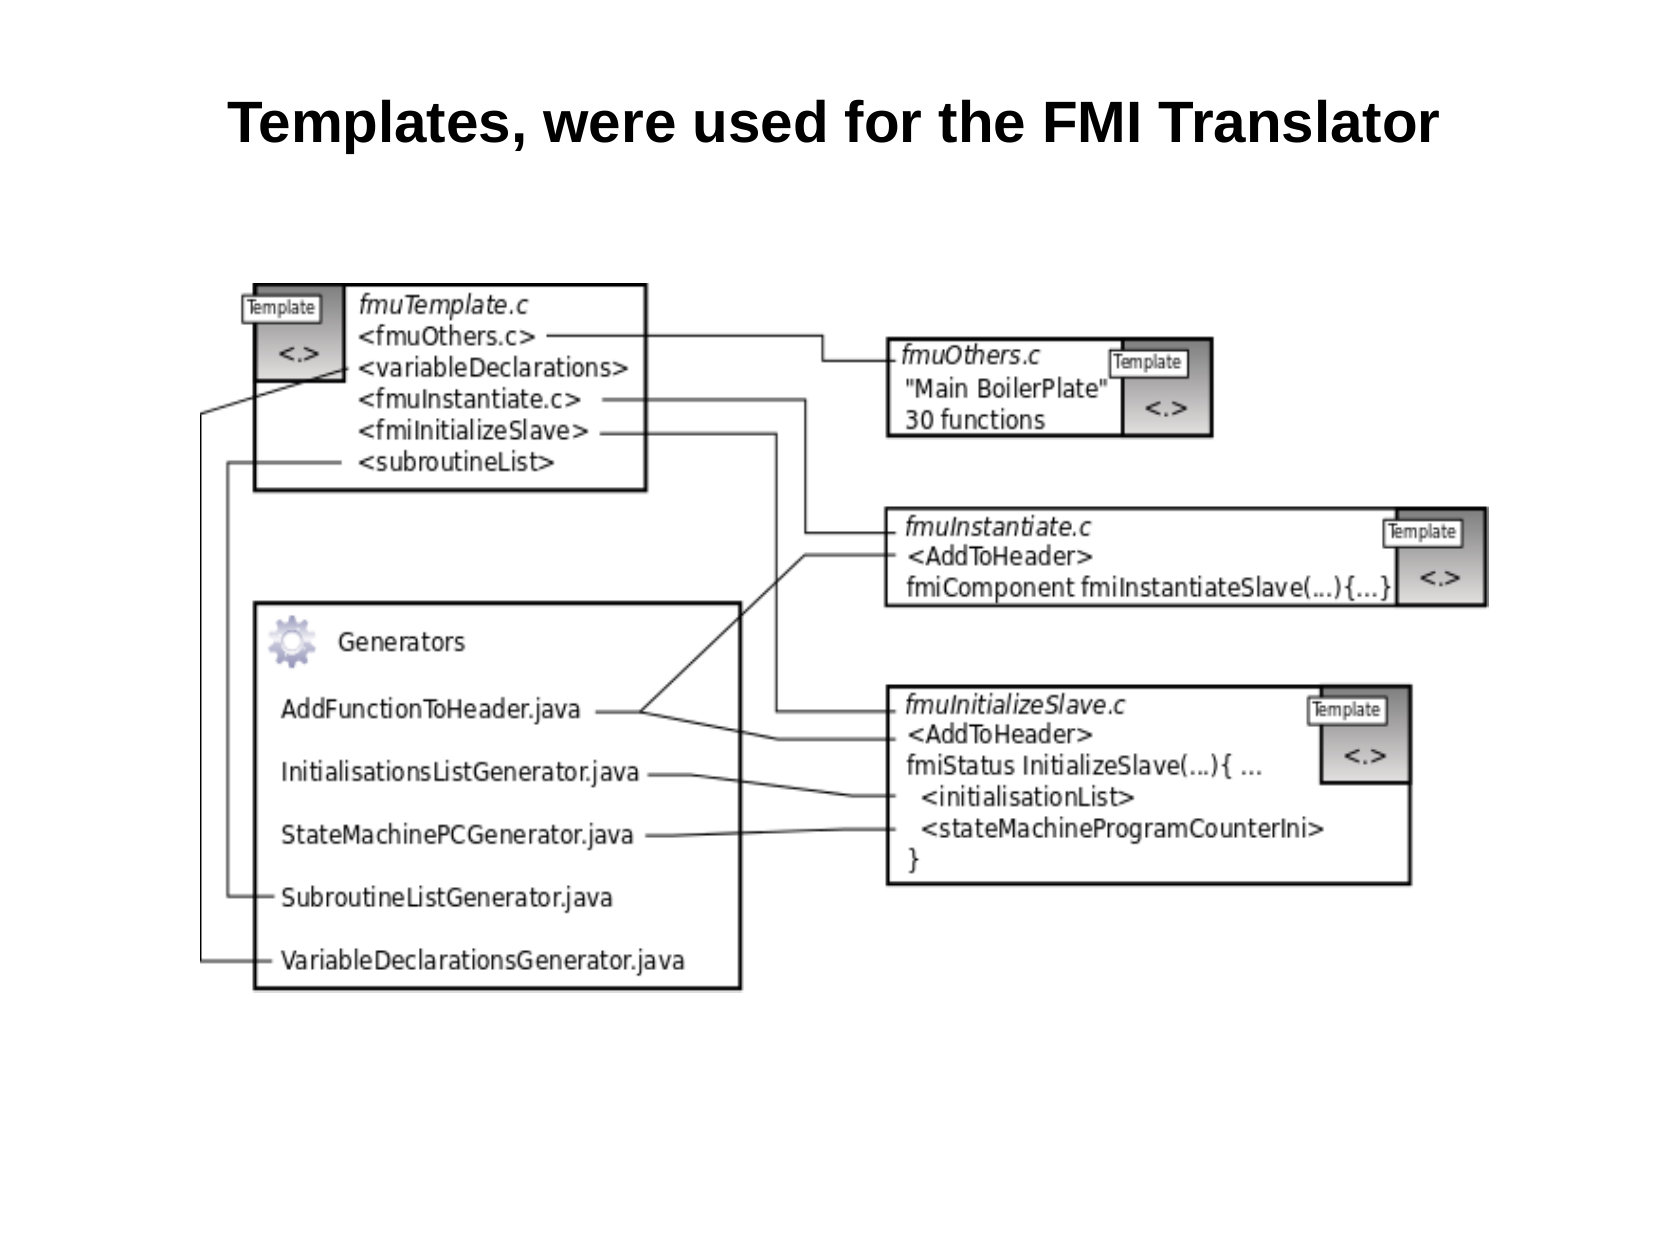

Templates, were used for the FMI Translator